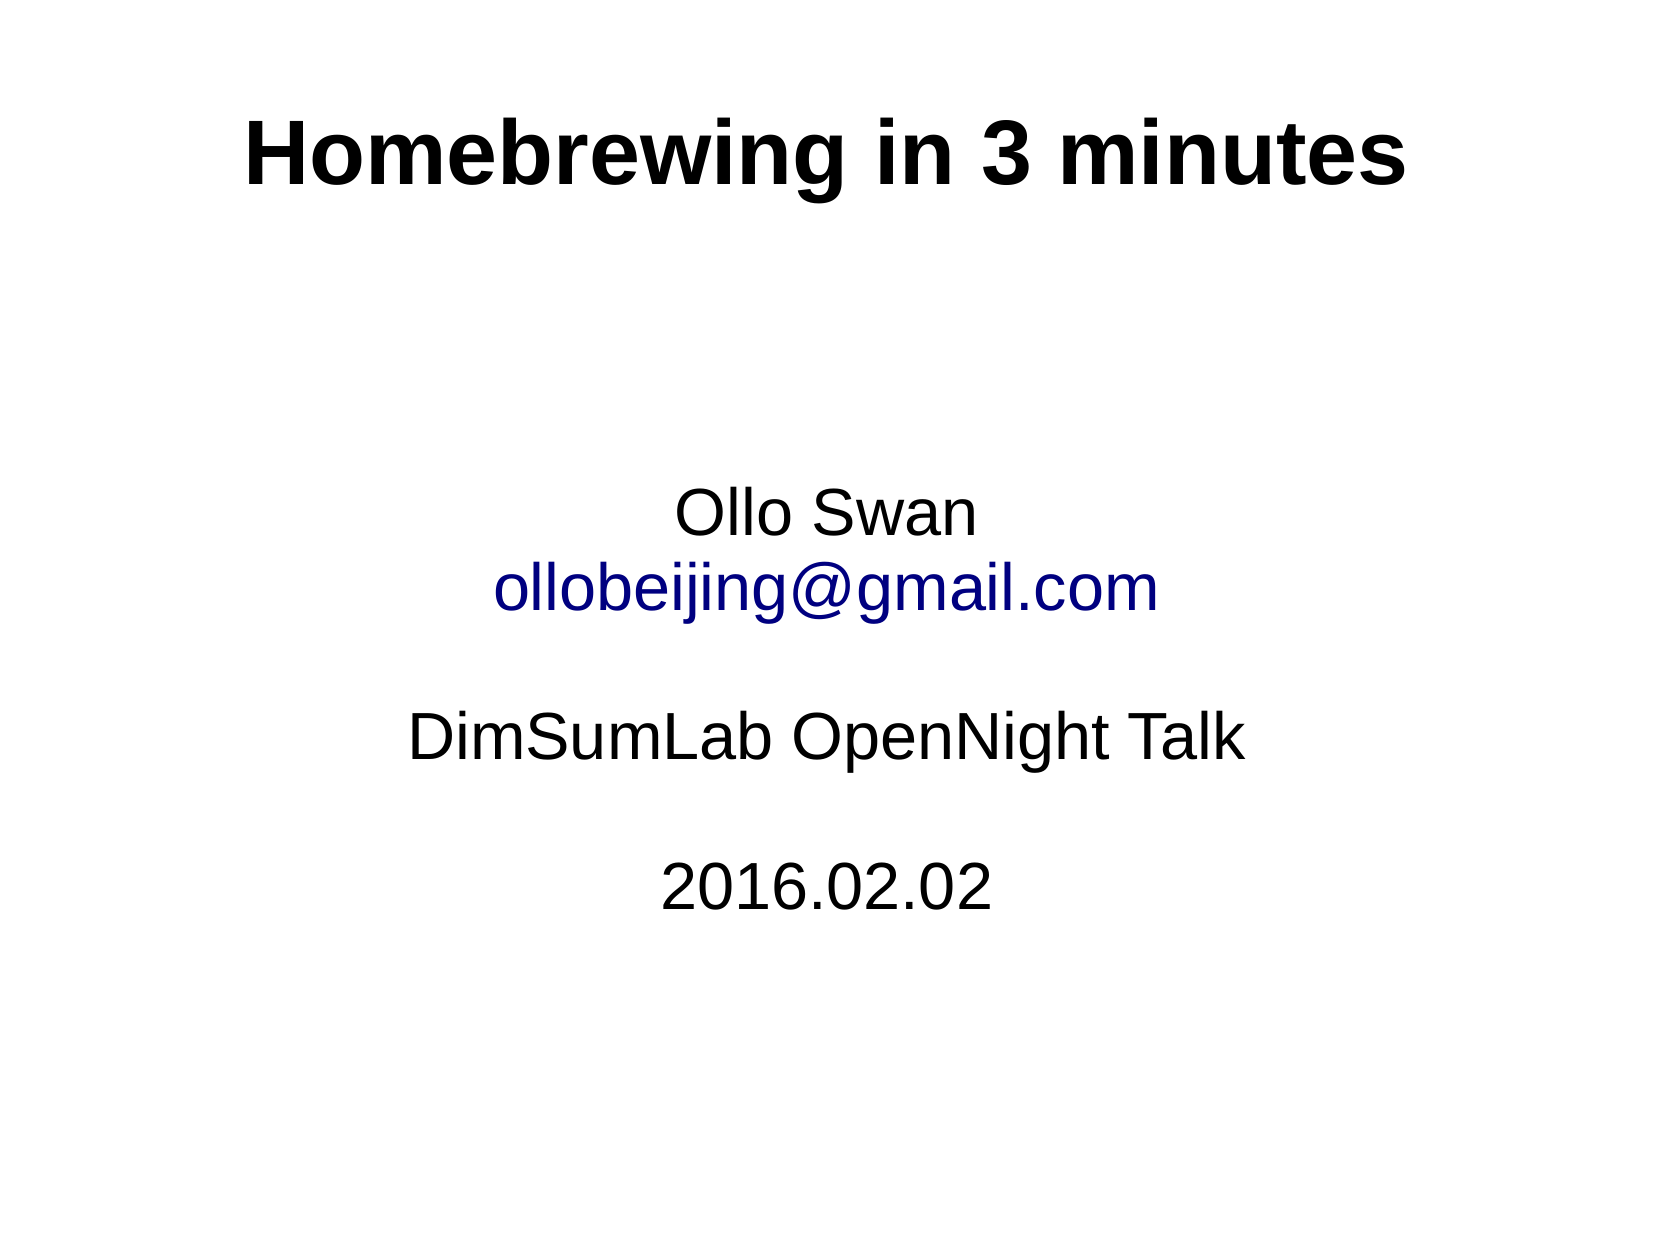

# Homebrewing in 3 minutes
Ollo Swan
ollobeijing@gmail.com
DimSumLab OpenNight Talk
2016.02.02